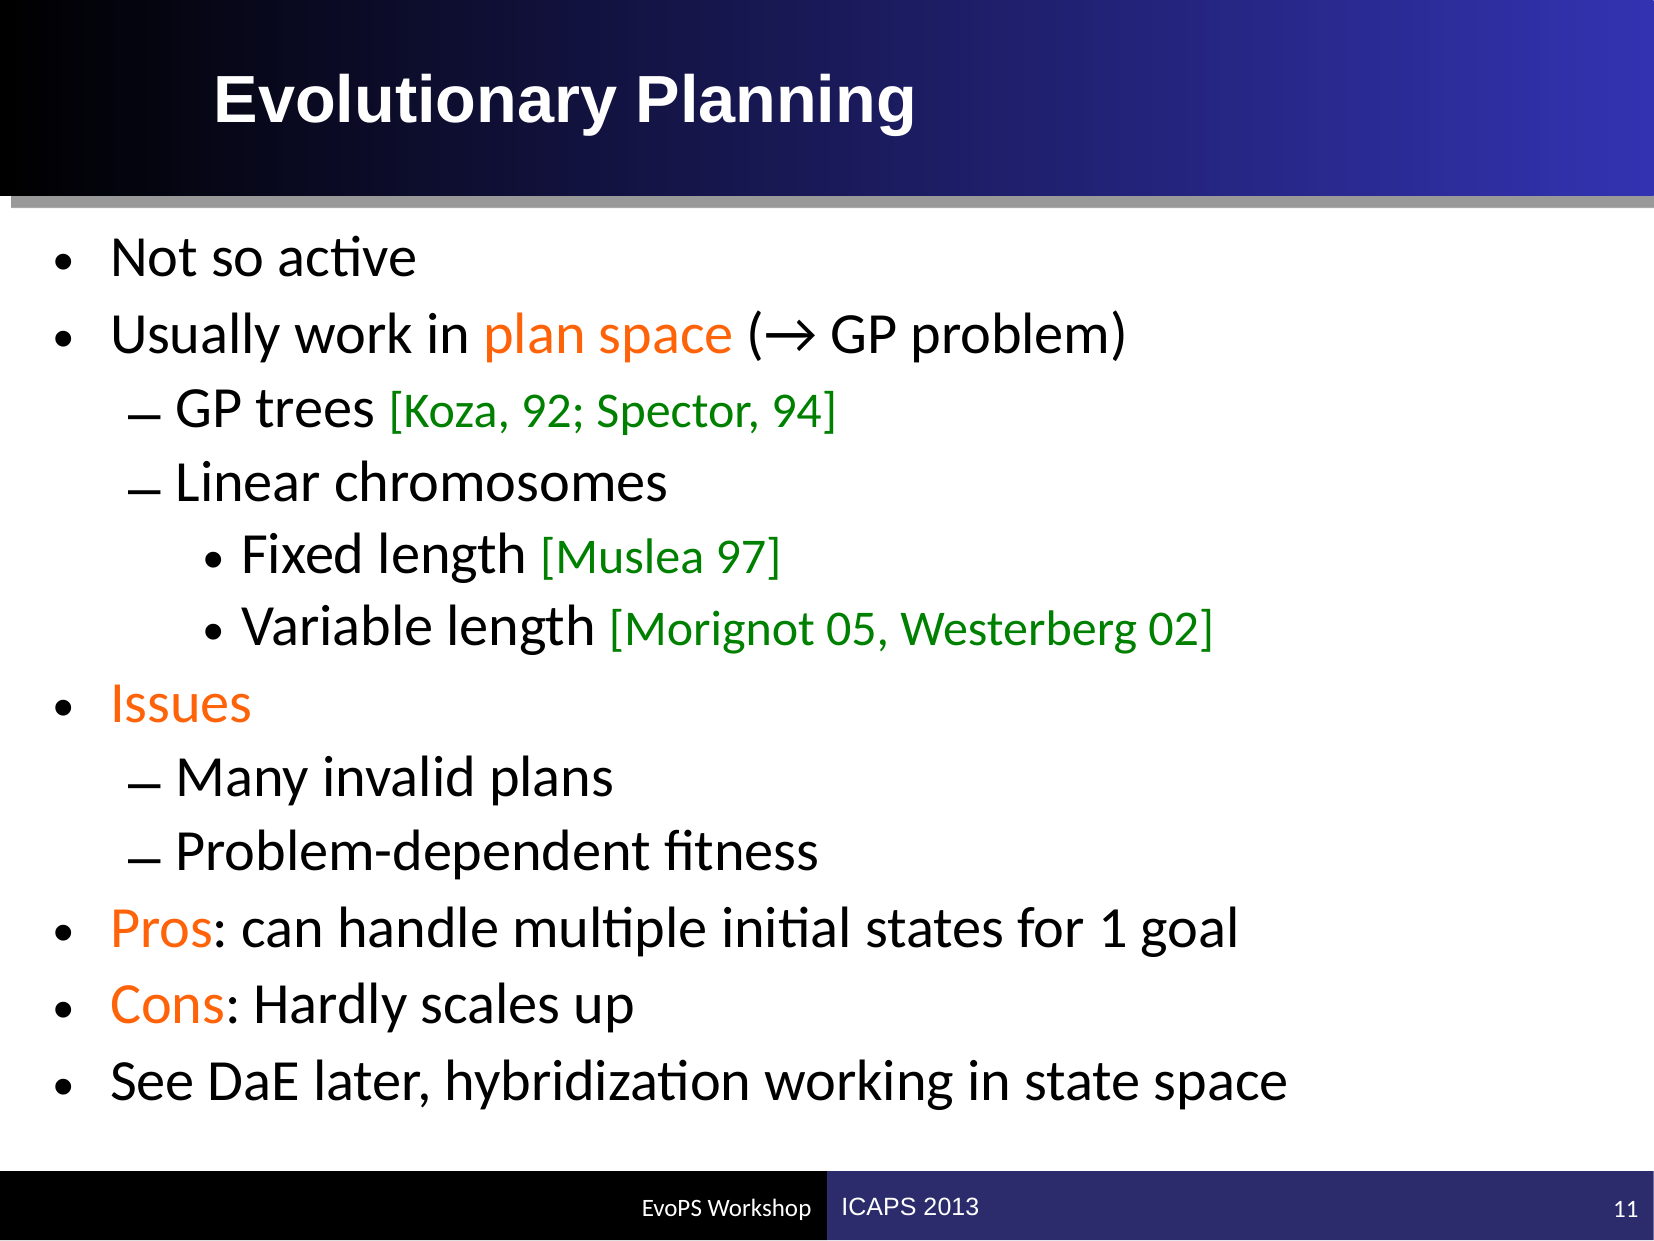

Evolutionary Planning
# Not so active
Usually work in plan space (→ GP problem)
GP trees [Koza, 92; Spector, 94]
Linear chromosomes
Fixed length [Muslea 97]
Variable length [Morignot 05, Westerberg 02]
Issues
Many invalid plans
Problem-dependent fitness
Pros: can handle multiple initial states for 1 goal
Cons: Hardly scales up
See DaE later, hybridization working in state space
11